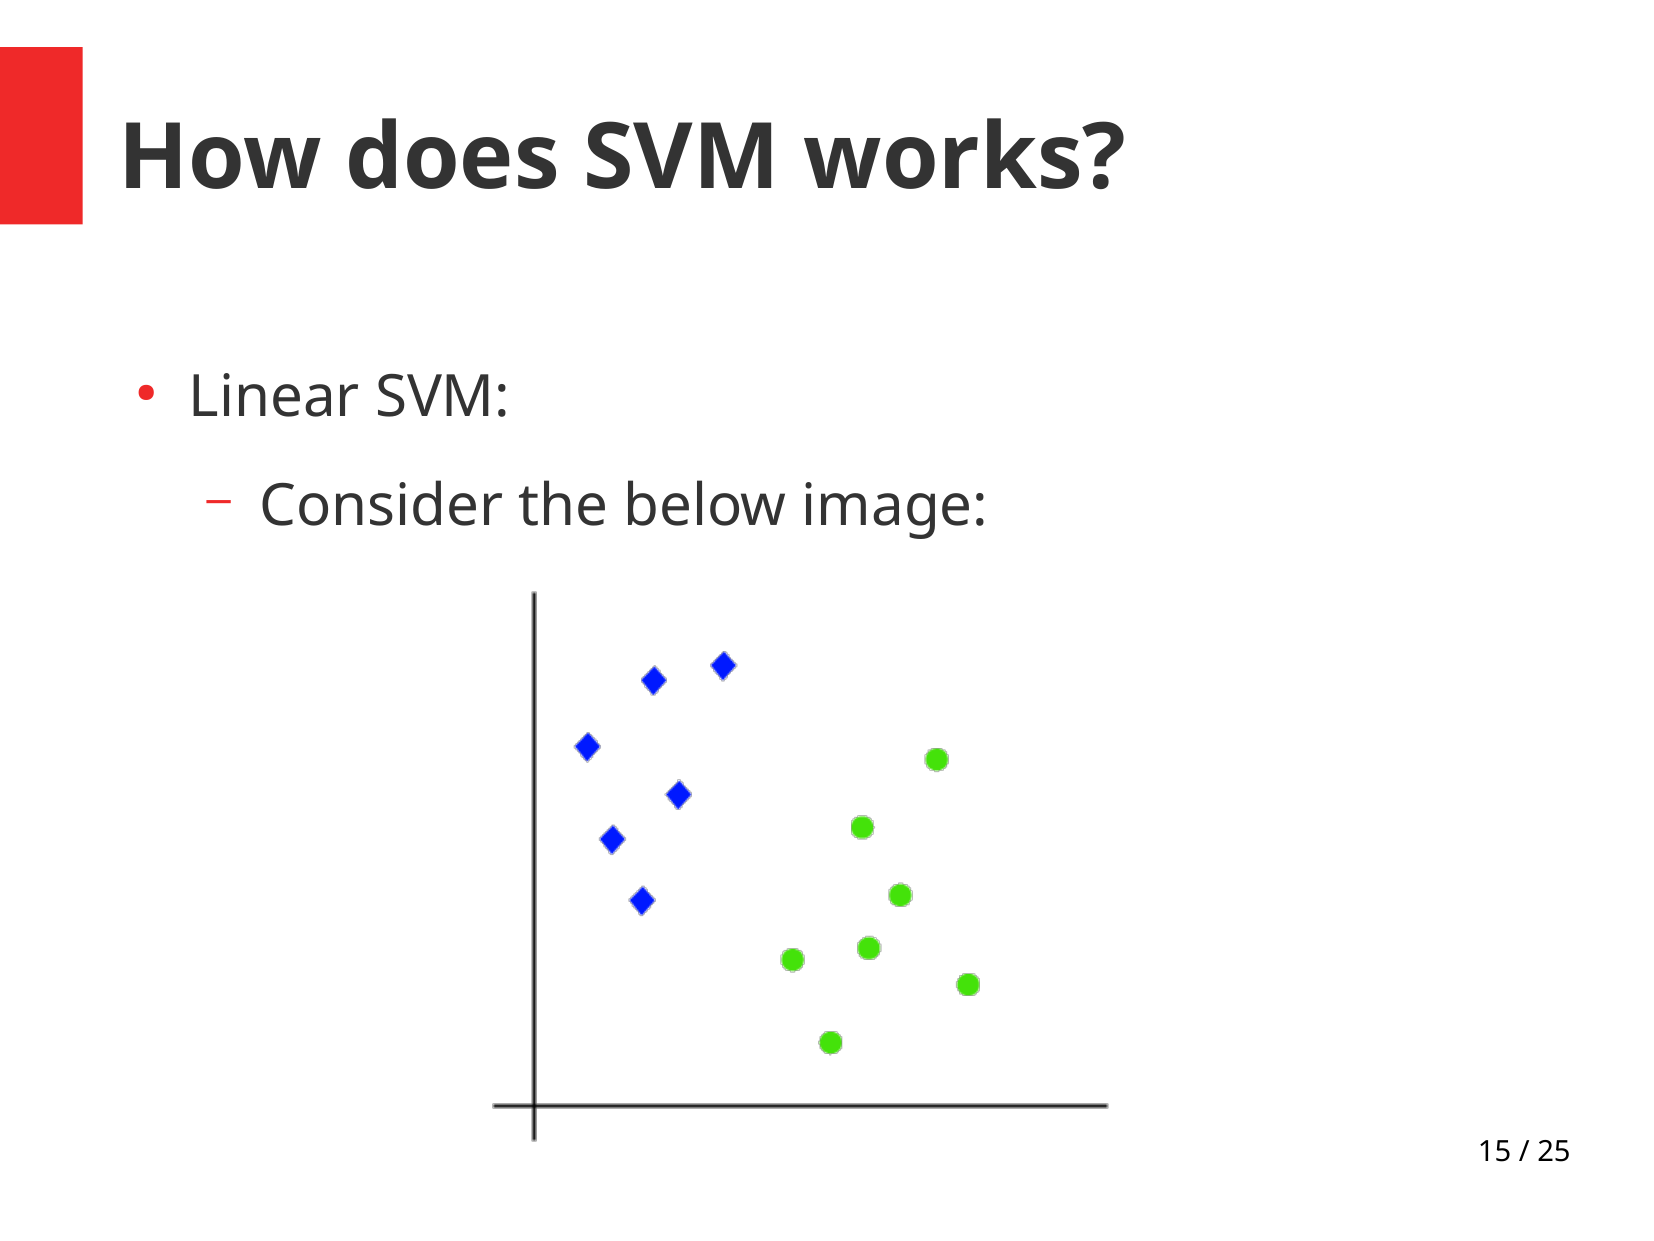

# How does SVM works?
Linear SVM:
Consider the below image:
15